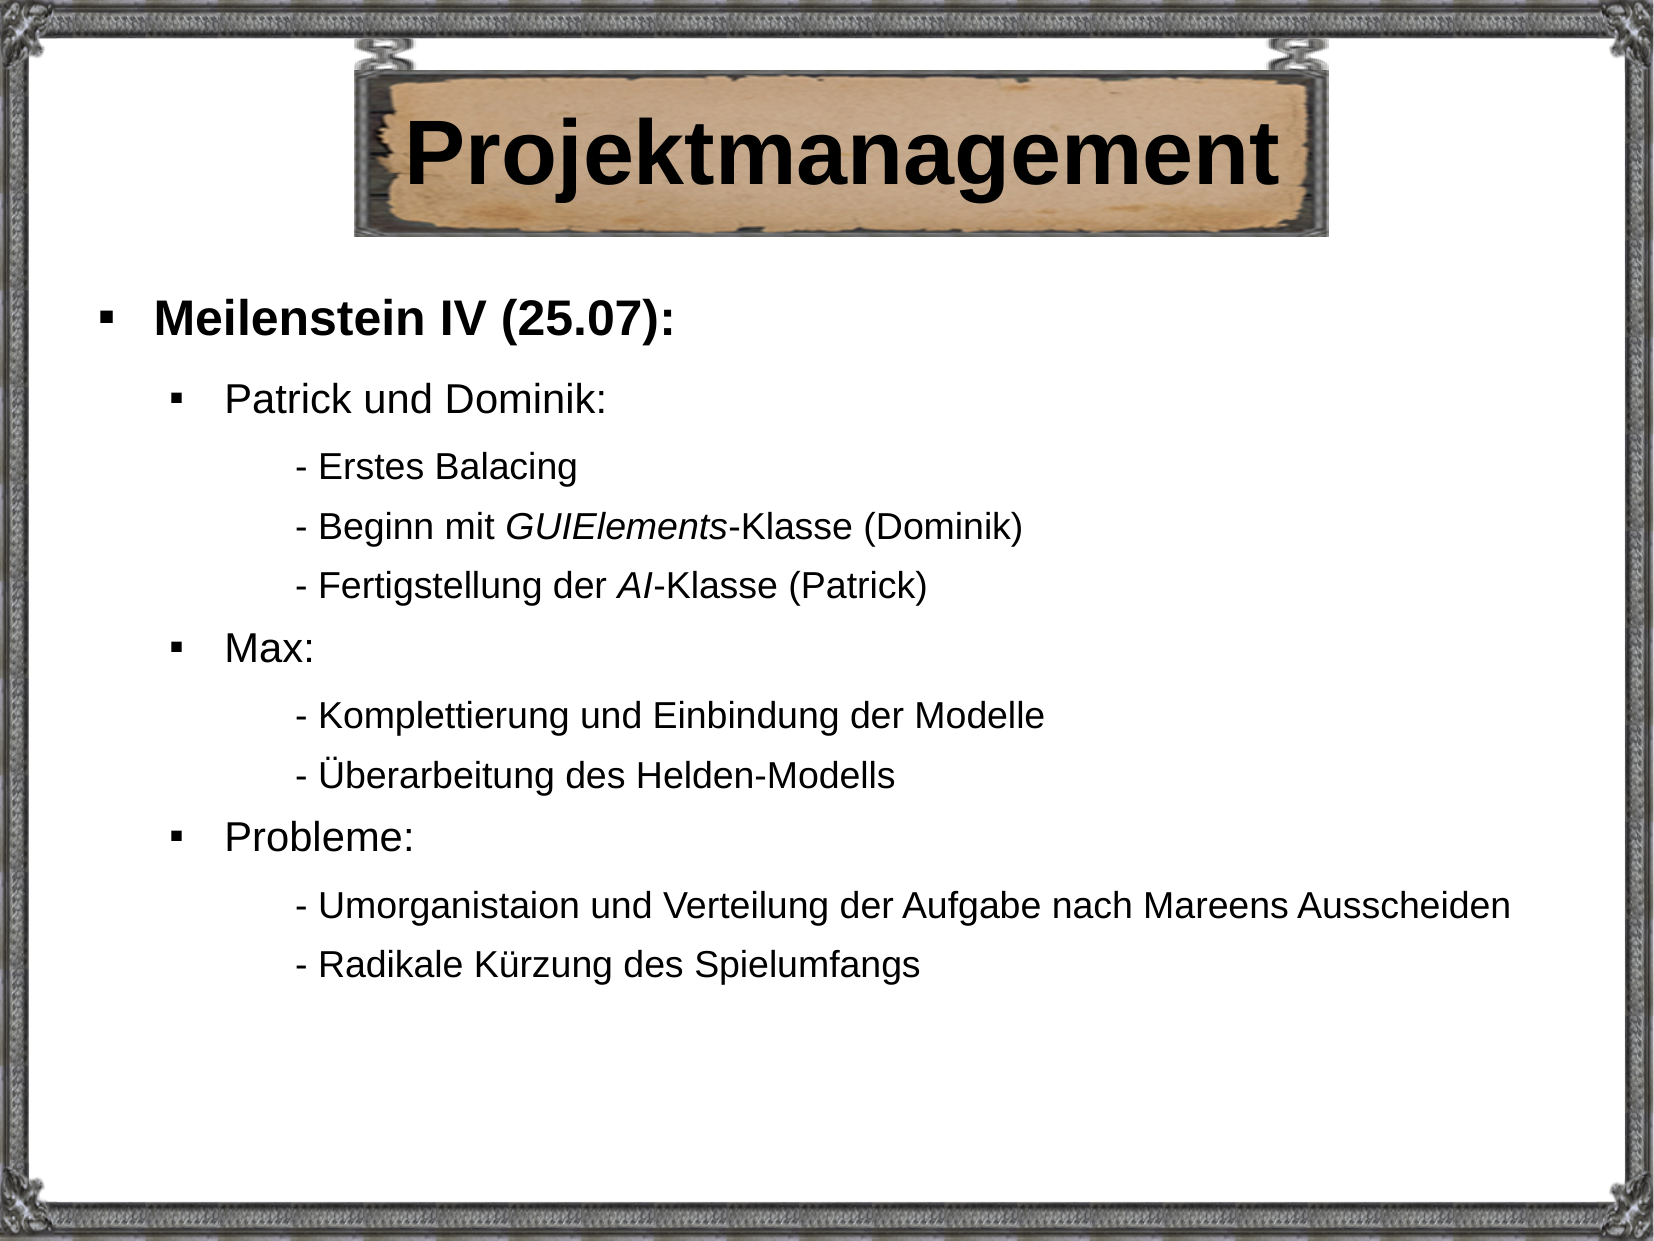

# Projektmanagement
Meilenstein IV (25.07):
Patrick und Dominik:
- Erstes Balacing
- Beginn mit GUIElements-Klasse (Dominik)
- Fertigstellung der AI-Klasse (Patrick)
Max:
- Komplettierung und Einbindung der Modelle
- Überarbeitung des Helden-Modells
Probleme:
- Umorganistaion und Verteilung der Aufgabe nach Mareens Ausscheiden
- Radikale Kürzung des Spielumfangs